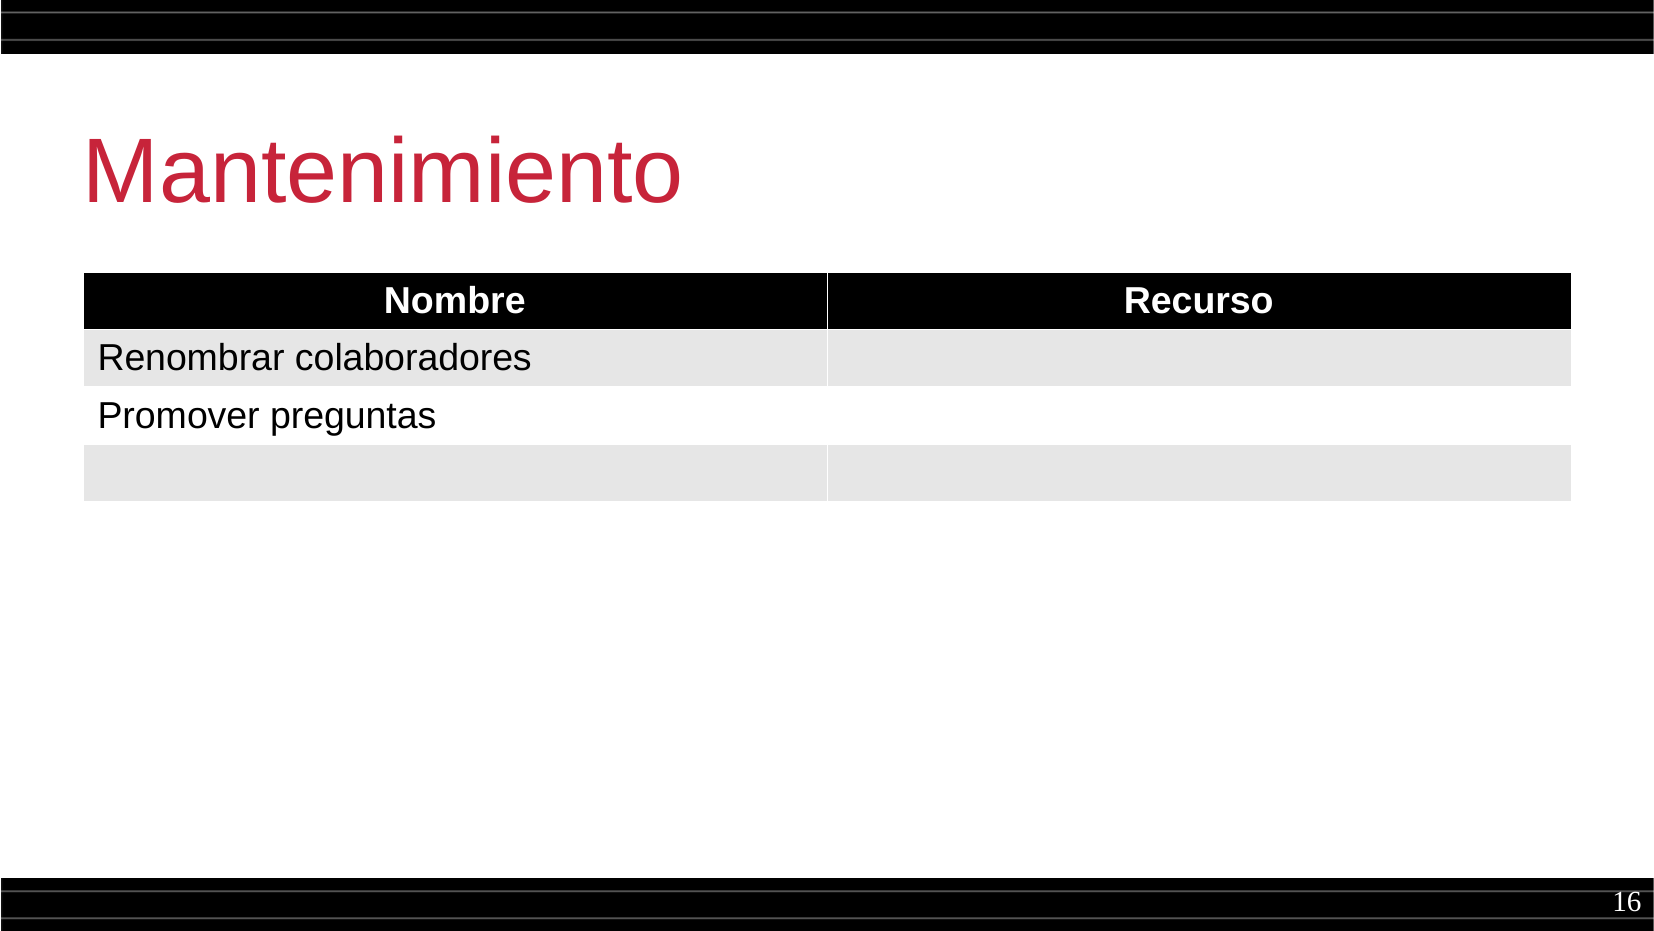

# Mantenimiento
| Nombre | Recurso |
| --- | --- |
| Renombrar colaboradores | |
| Promover preguntas | |
| | |
| | |